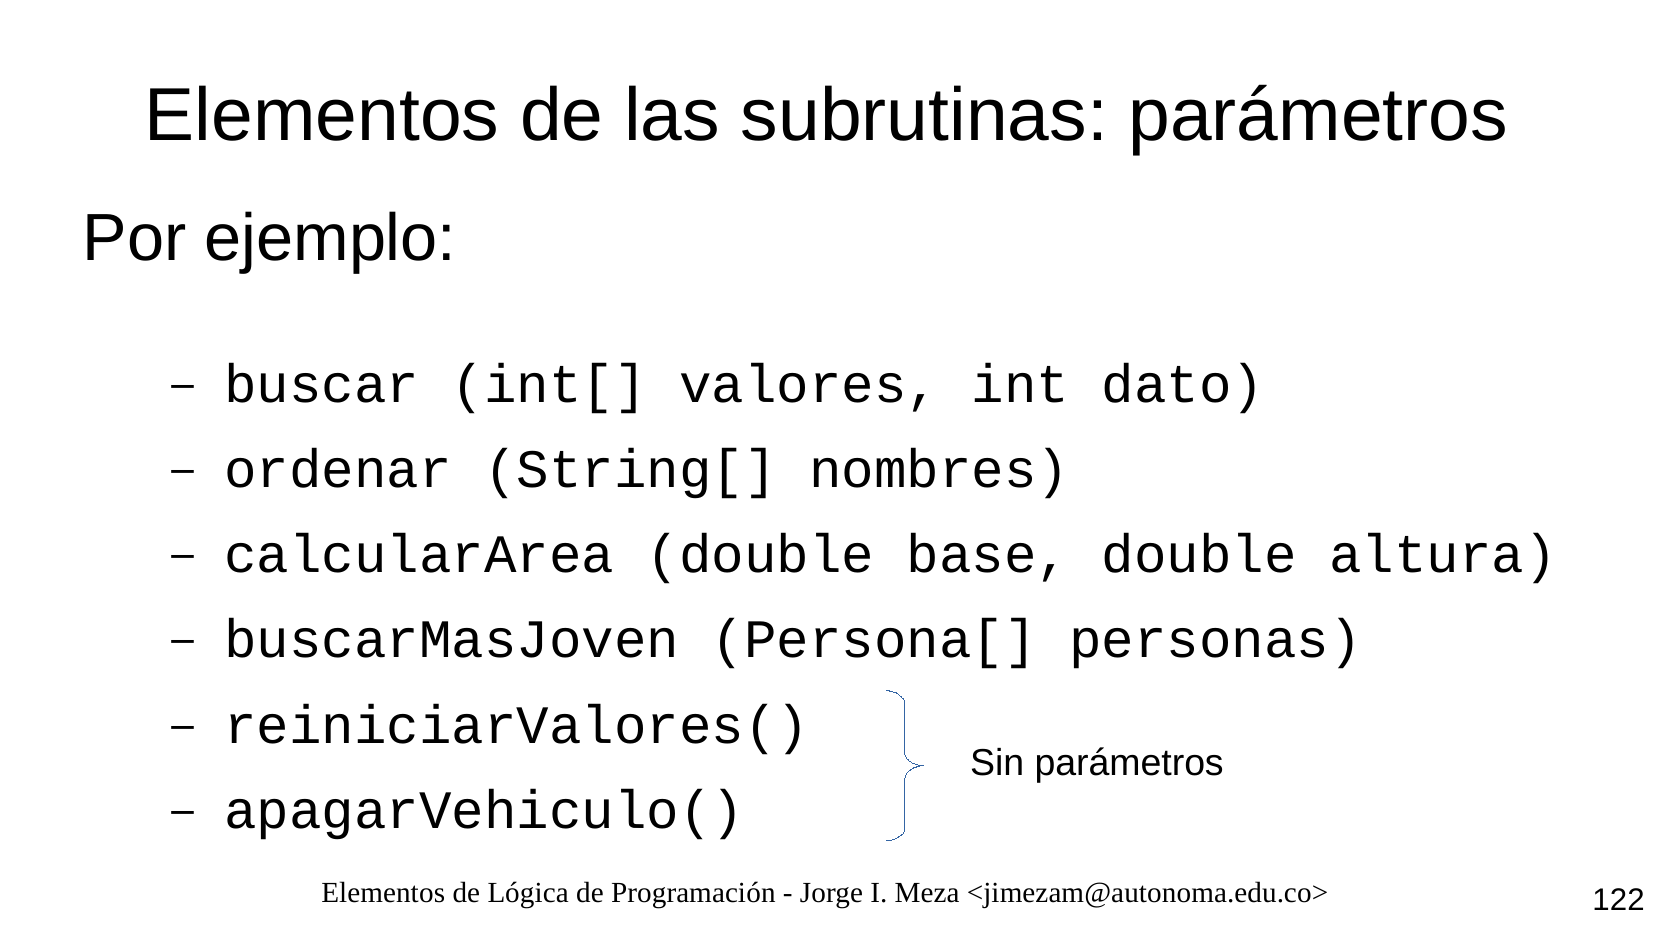

# Elementos de las subrutinas: parámetros
Por ejemplo:
buscar (int[] valores, int dato)
ordenar (String[] nombres)
calcularArea (double base, double altura)
buscarMasJoven (Persona[] personas)
reiniciarValores()
apagarVehiculo()
Sin parámetros
Elementos de Lógica de Programación - Jorge I. Meza <jimezam@autonoma.edu.co>